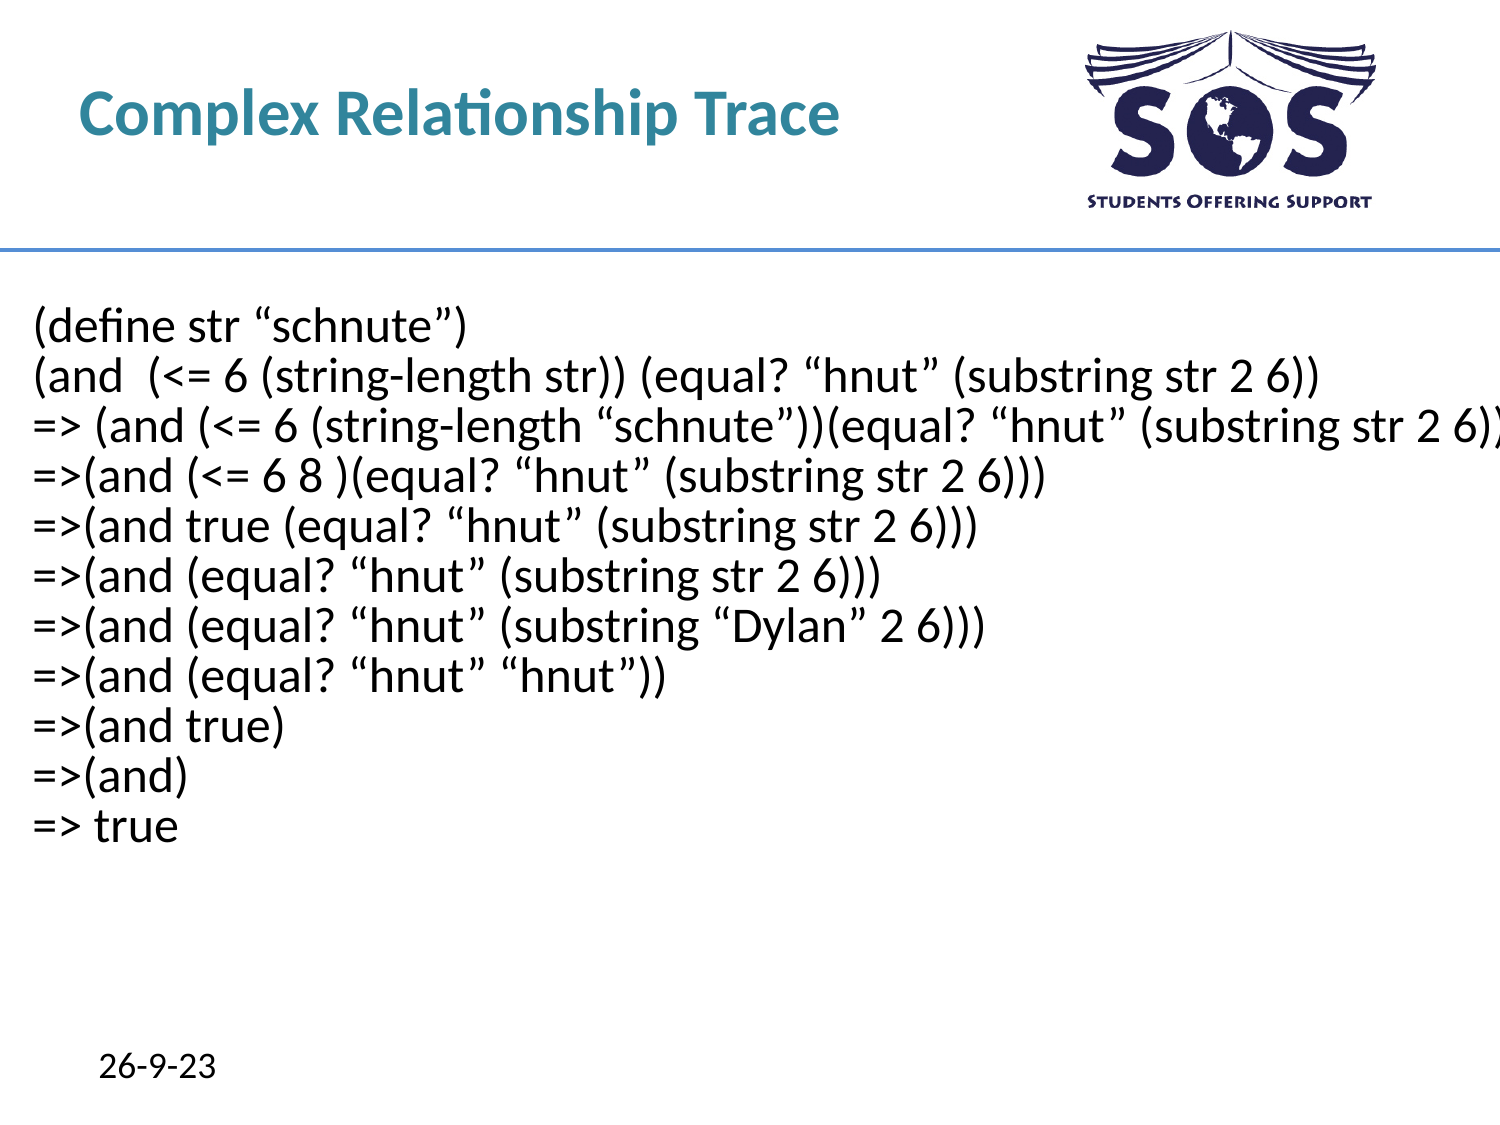

# Complex Relationship Trace
(define str “schnute”)
(and (<= 6 (string-length str)) (equal? “hnut” (substring str 2 6))
=> (and (<= 6 (string-length “schnute”))(equal? “hnut” (substring str 2 6)))
=>(and (<= 6 8 )(equal? “hnut” (substring str 2 6)))
=>(and true (equal? “hnut” (substring str 2 6)))
=>(and (equal? “hnut” (substring str 2 6)))
=>(and (equal? “hnut” (substring “Dylan” 2 6)))
=>(and (equal? “hnut” “hnut”))
=>(and true)
=>(and)
=> true